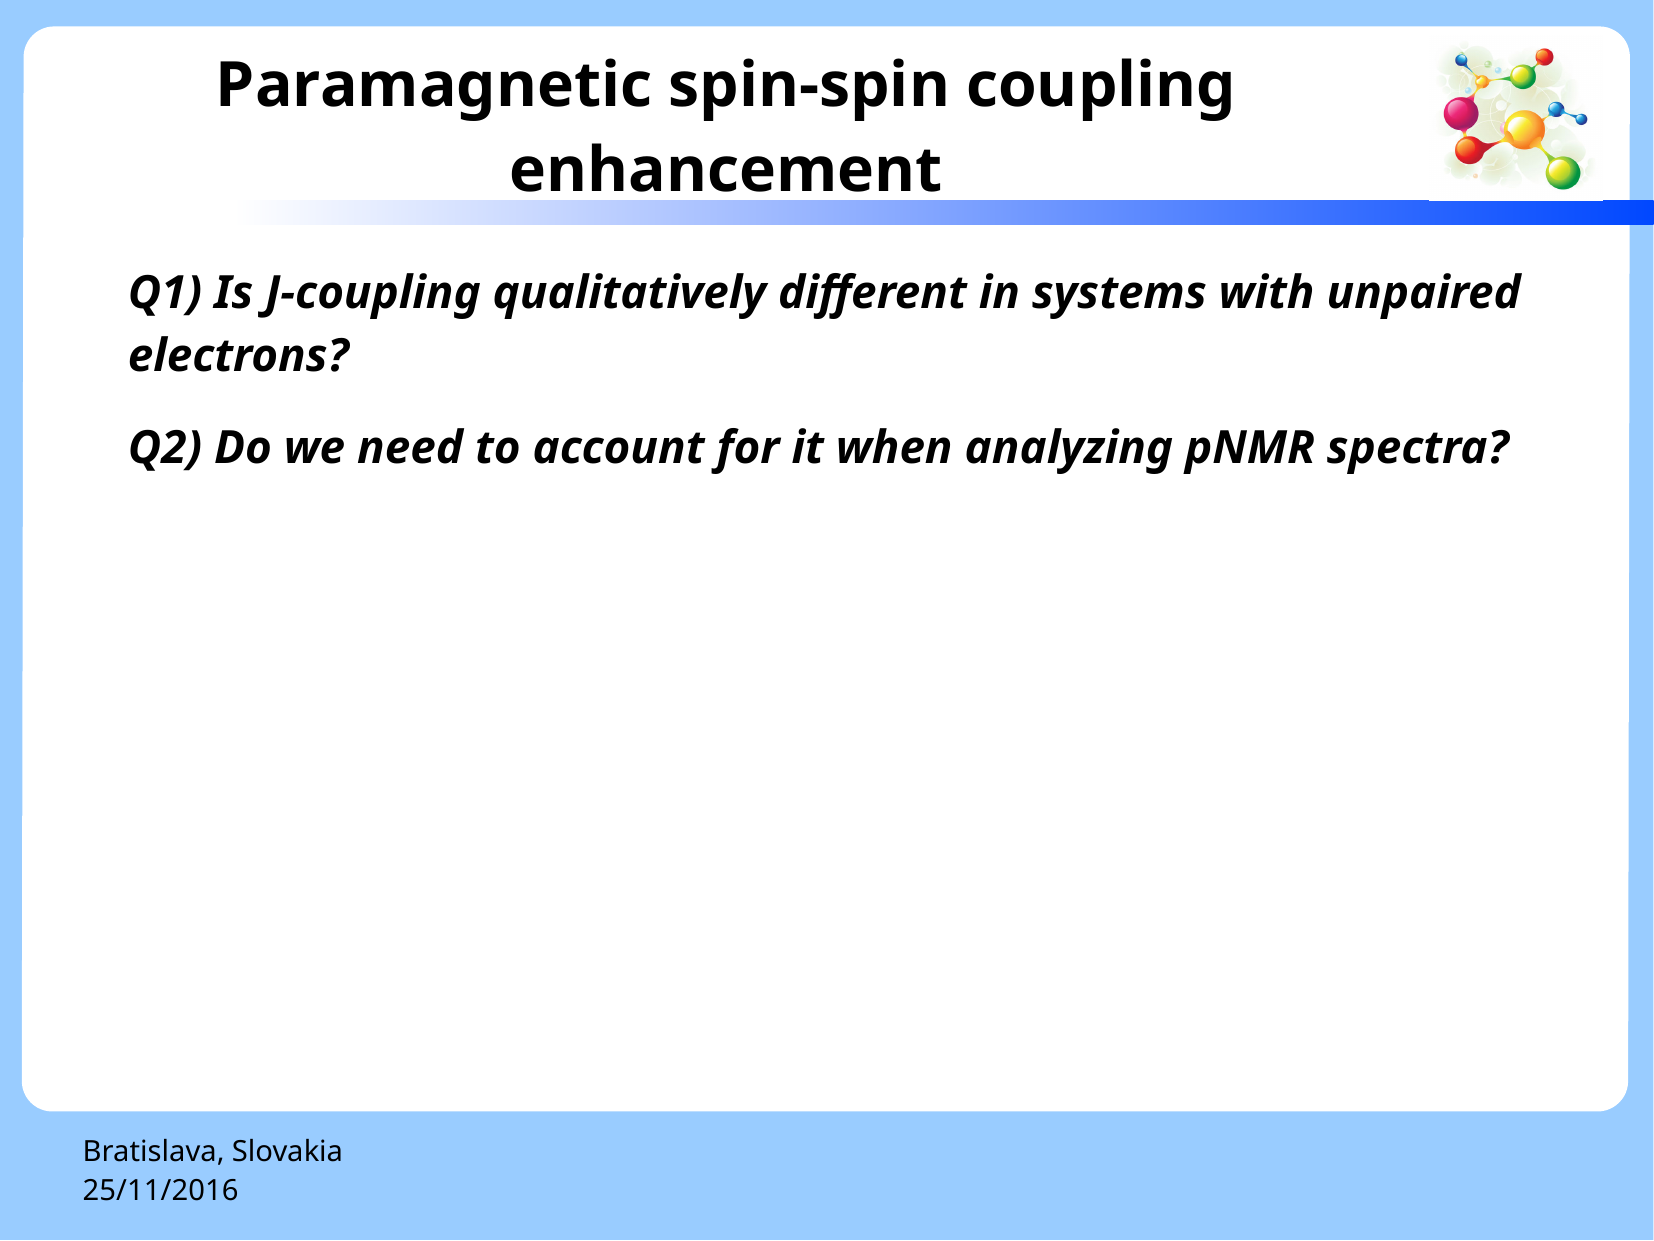

# Paramagnetic spin-spin coupling enhancement
Q1) Is J-coupling qualitatively different in systems with unpaired electrons?
Q2) Do we need to account for it when analyzing pNMR spectra?